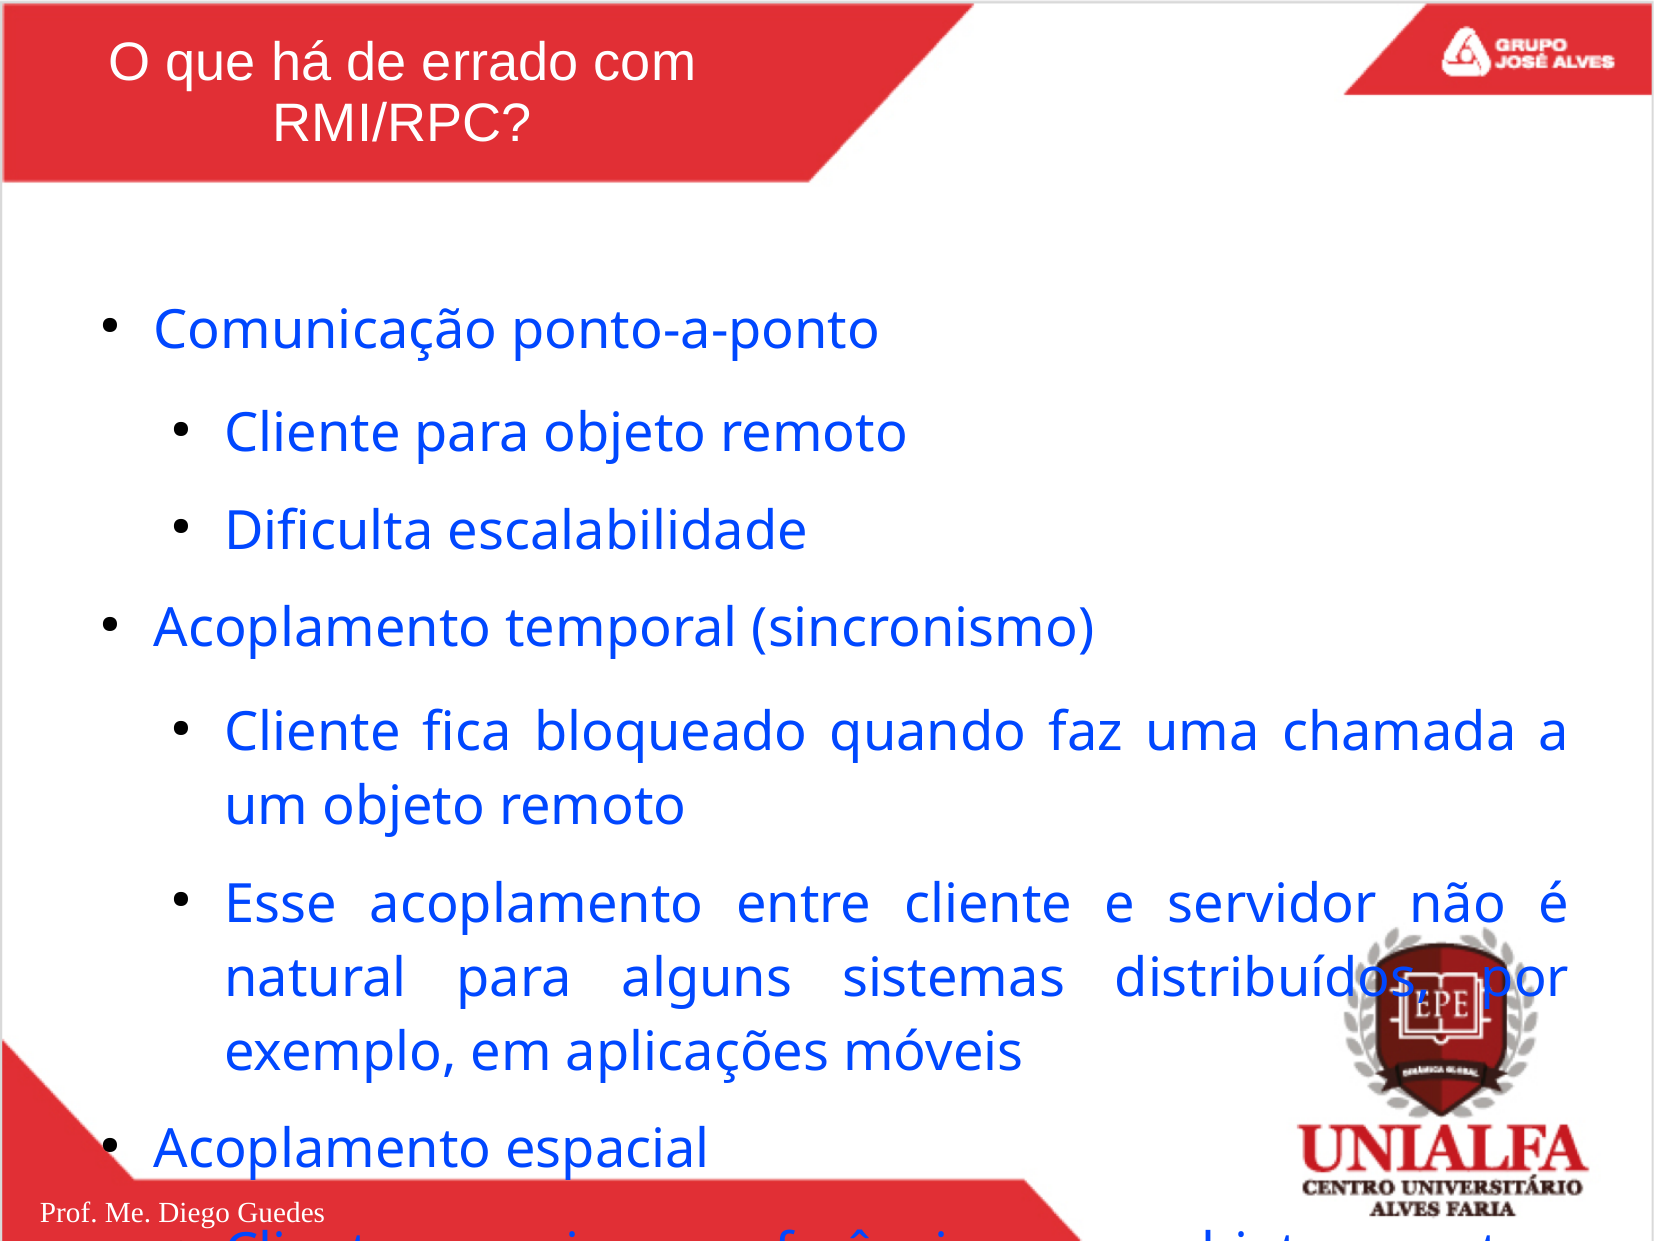

# O que há de errado com RMI/RPC?
Comunicação ponto-a-ponto
Cliente para objeto remoto
Dificulta escalabilidade
Acoplamento temporal (sincronismo)
Cliente fica bloqueado quando faz uma chamada a um objeto remoto
Esse acoplamento entre cliente e servidor não é natural para alguns sistemas distribuídos, por exemplo, em aplicações móveis
Acoplamento espacial
Cliente possui uma referência para o objeto remoto